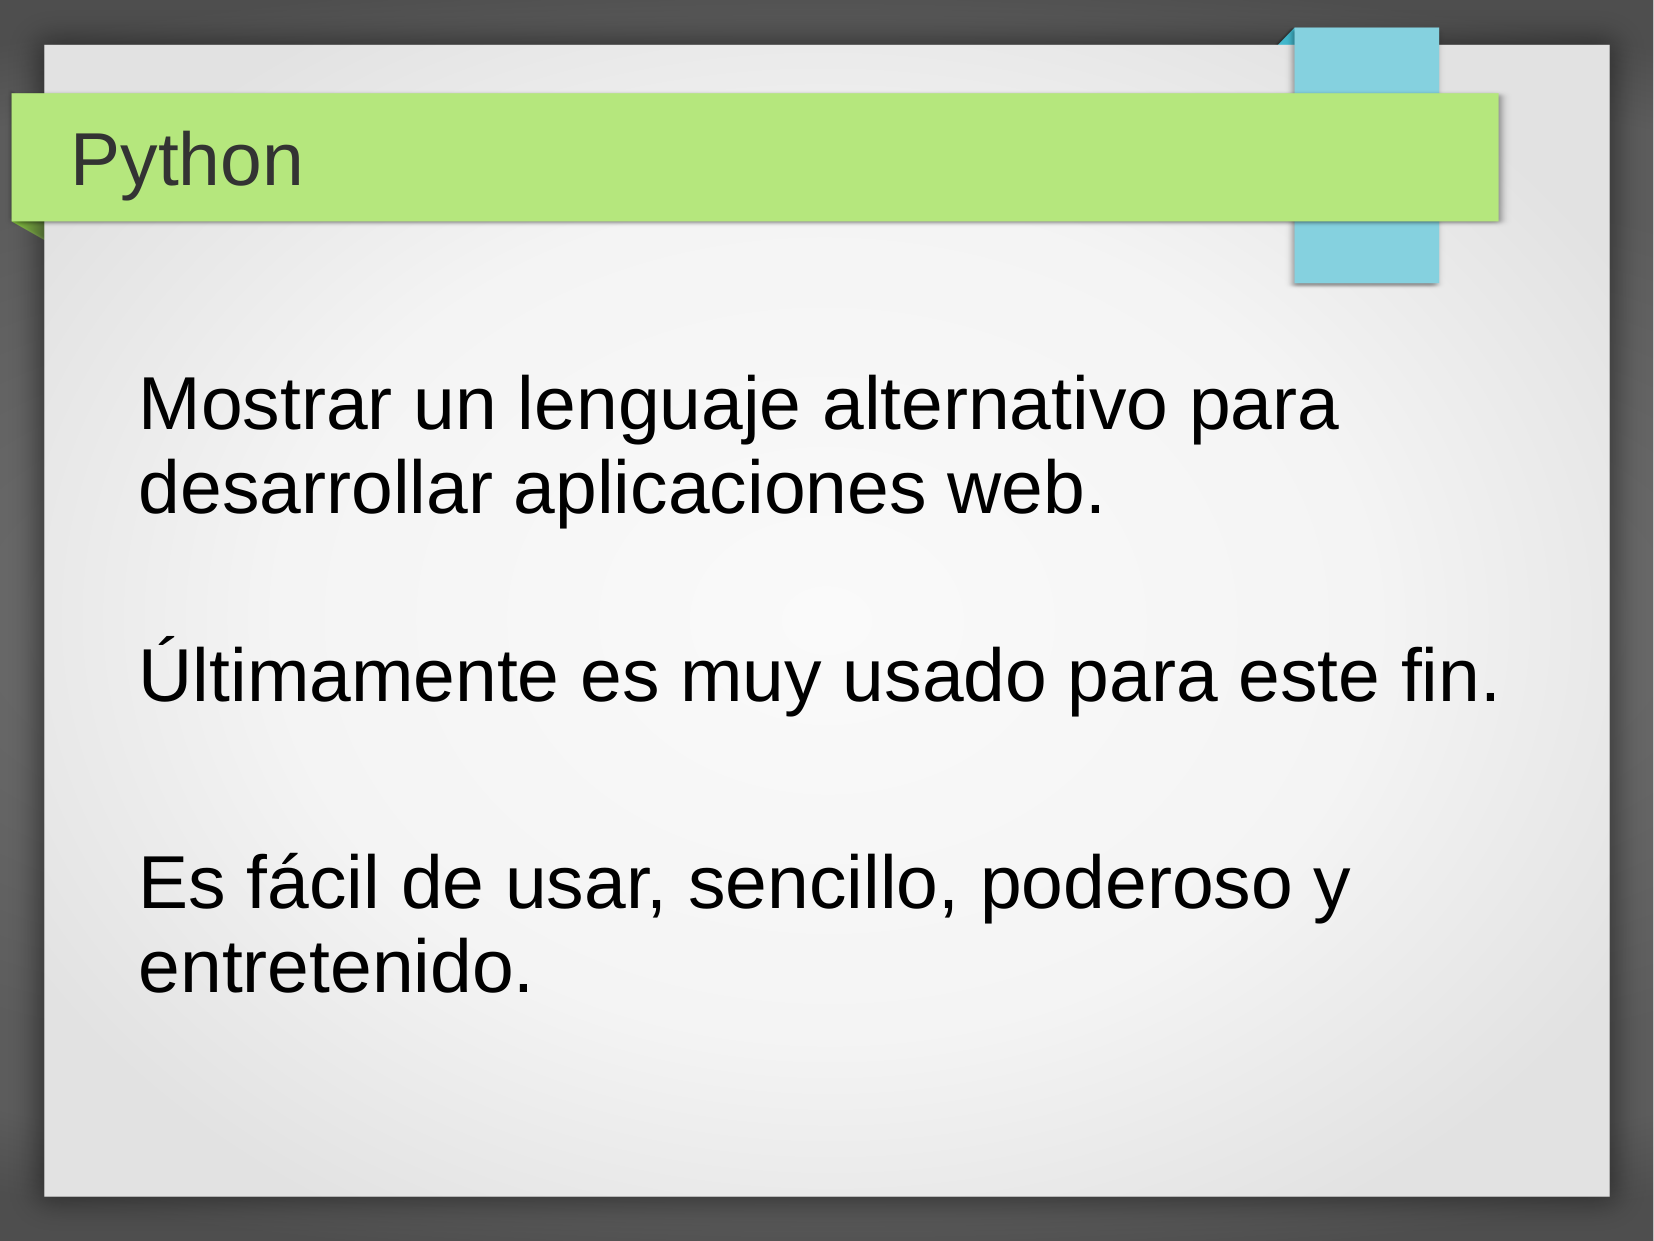

# Python
Mostrar un lenguaje alternativo para desarrollar aplicaciones web.
Últimamente es muy usado para este fin.
Es fácil de usar, sencillo, poderoso y entretenido.